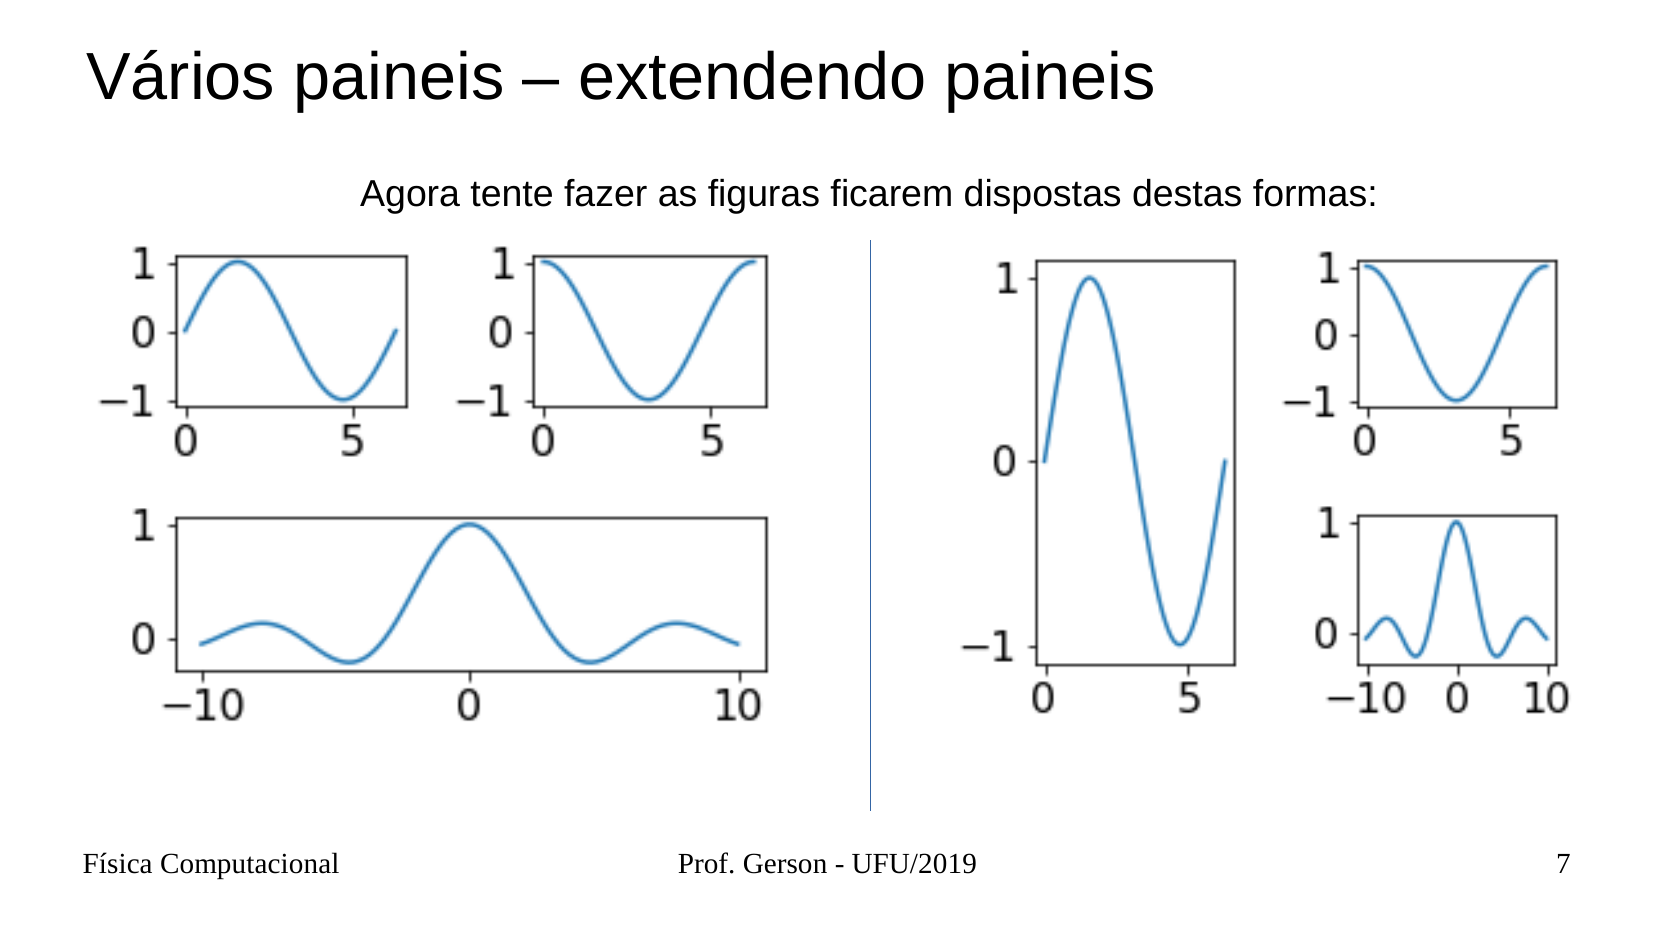

Vários paineis – extendendo paineis
Agora tente fazer as figuras ficarem dispostas destas formas:
Física Computacional
Prof. Gerson - UFU/2019
7